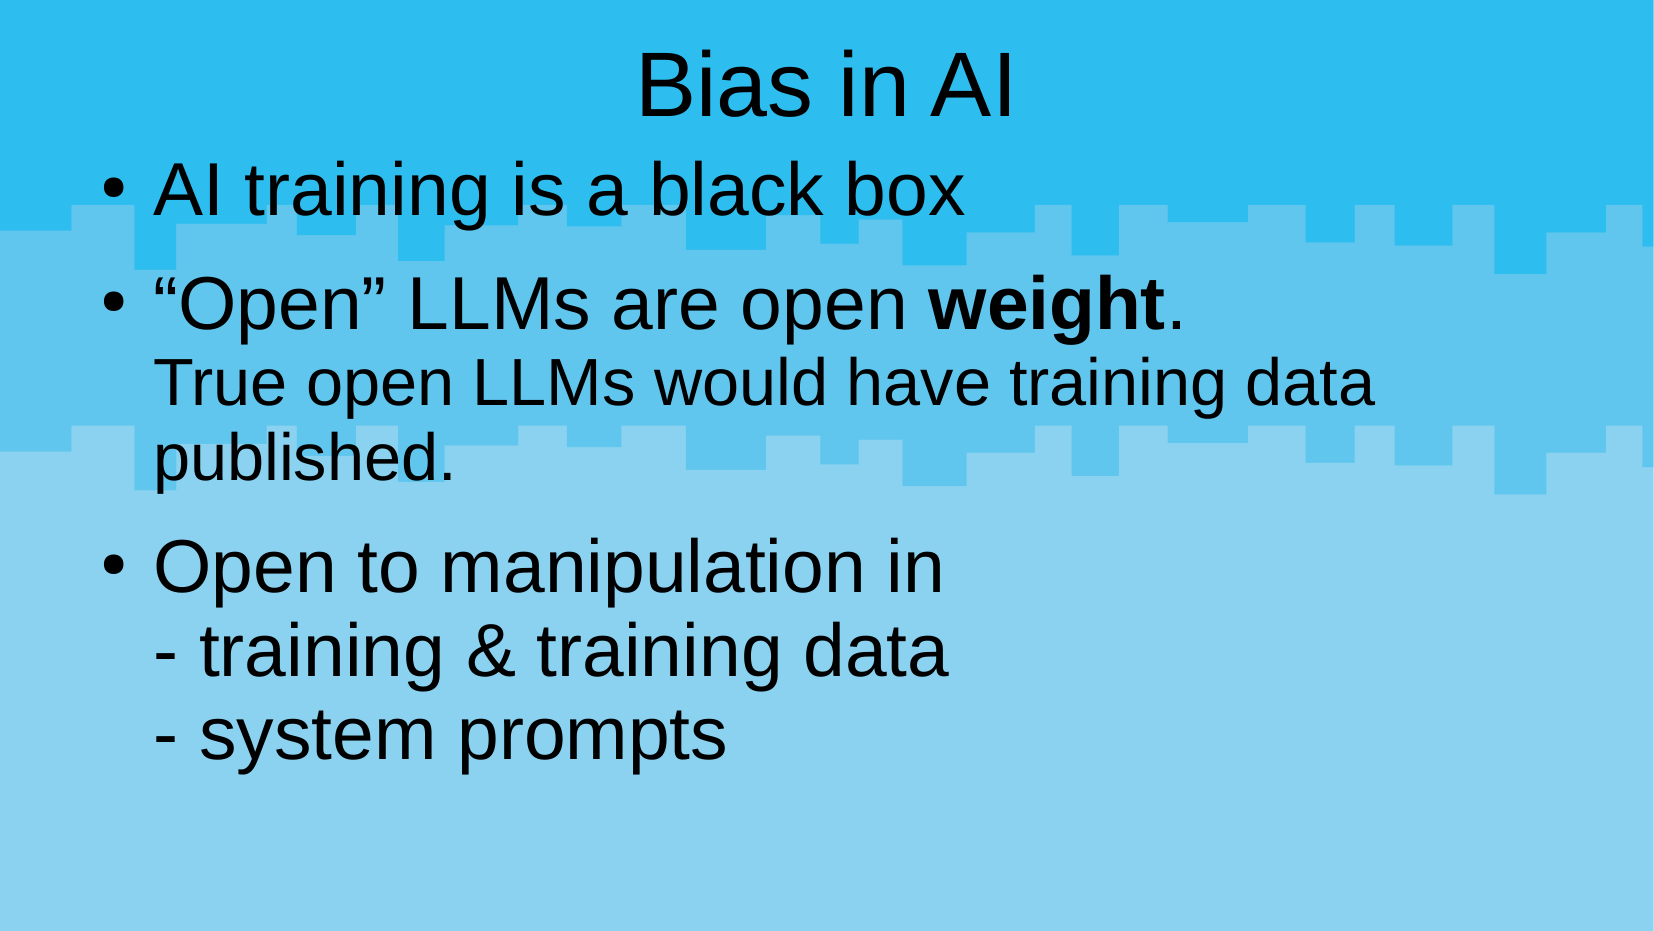

# Bias in AI
AI training is a black box
“Open” LLMs are open weight.
True open LLMs would have training data published.
Open to manipulation in
- training & training data
- system prompts